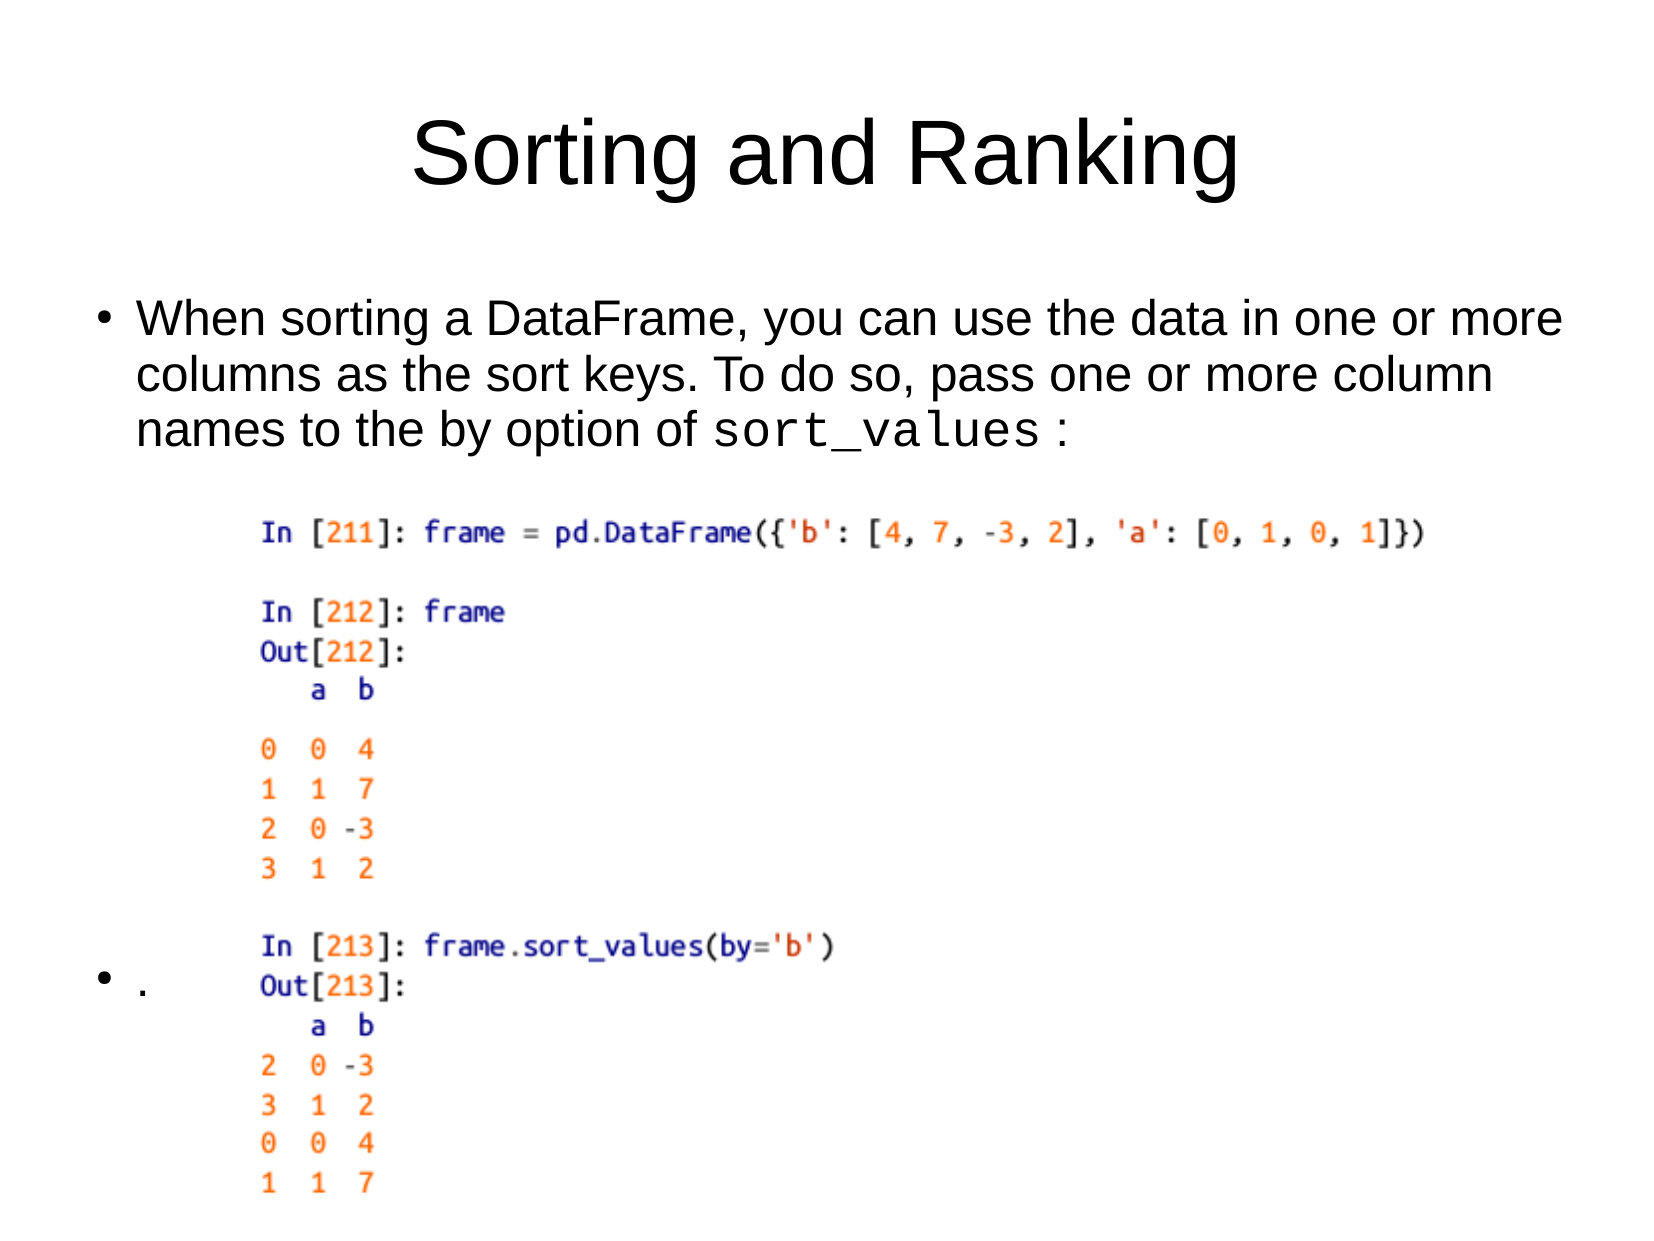

# Sorting and Ranking
When sorting a DataFrame, you can use the data in one or more columns as the sort keys. To do so, pass one or more column names to the by option of sort_values :
.